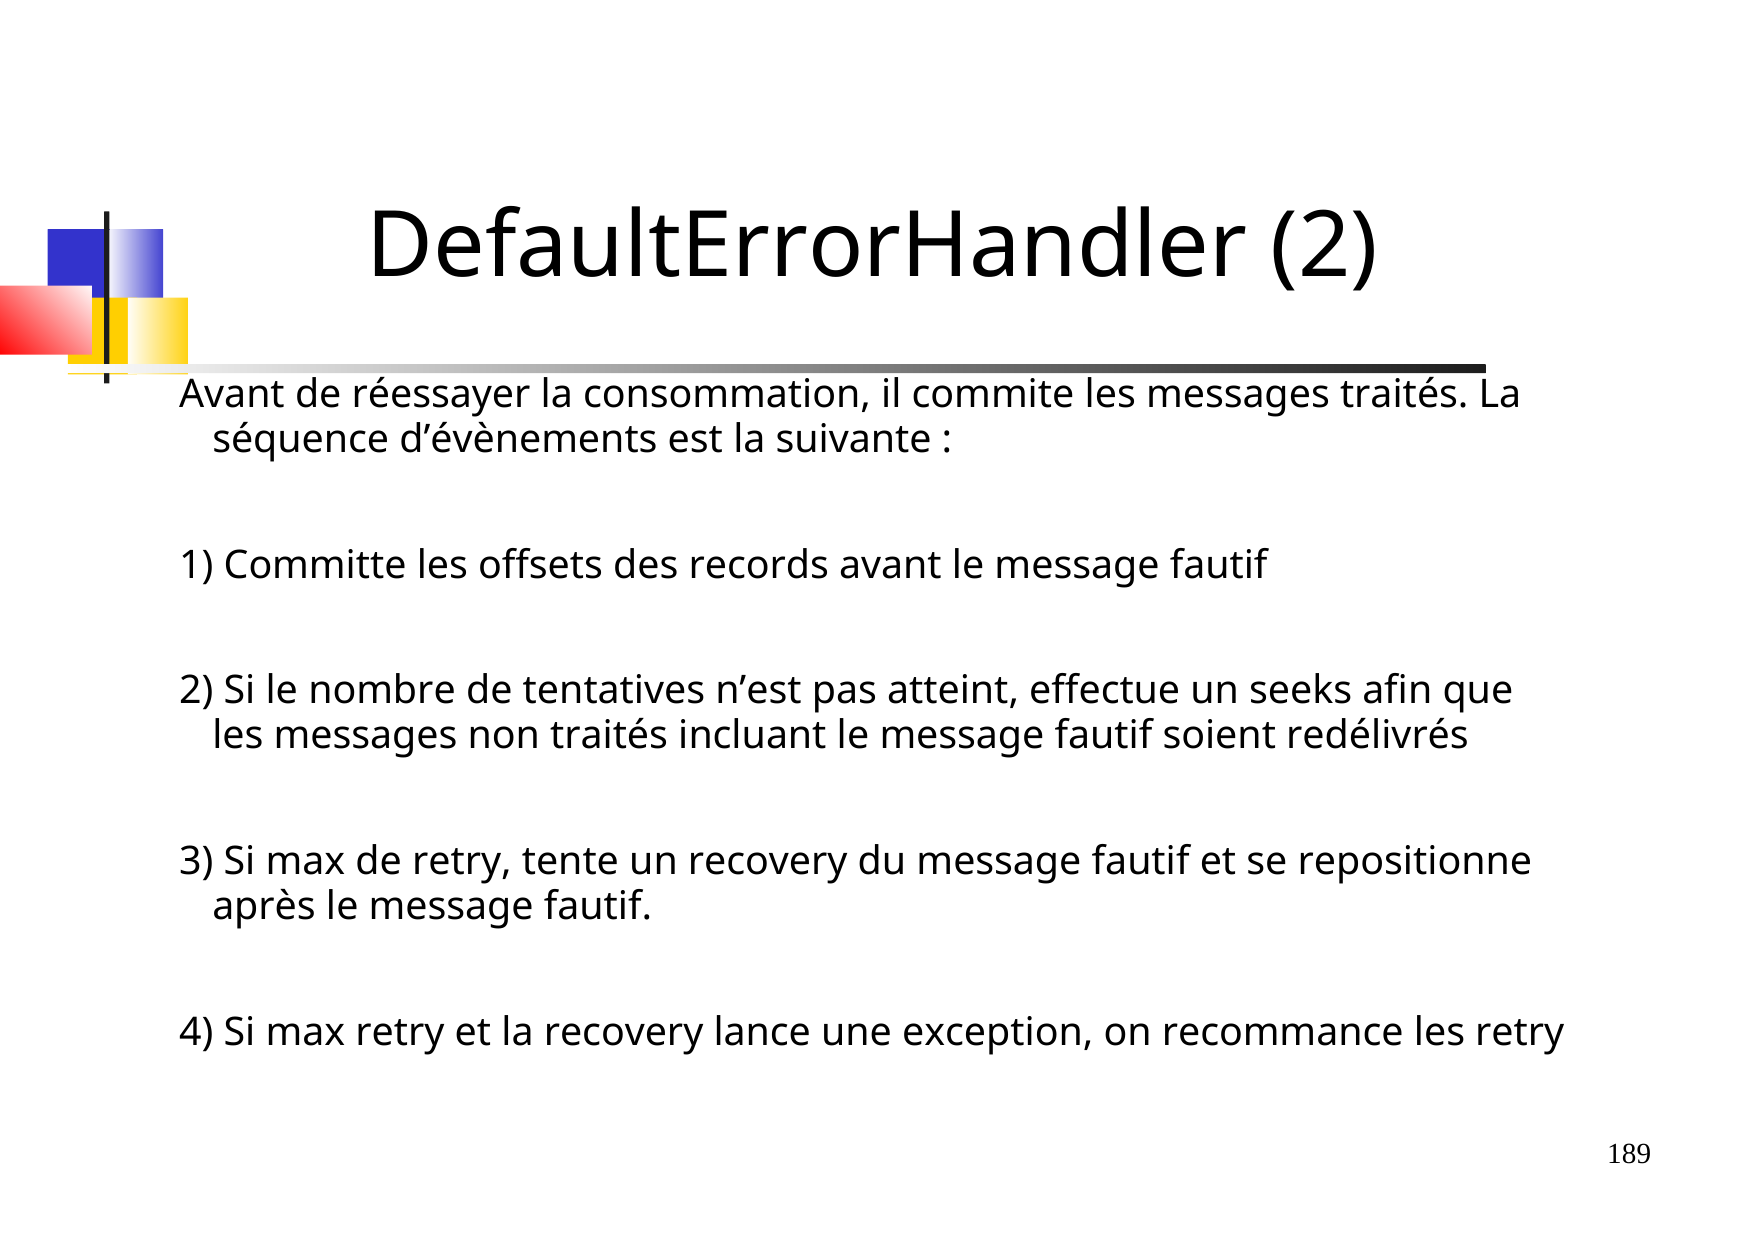

# DefaultErrorHandler (2)
Avant de réessayer la consommation, il commite les messages traités. La séquence d’évènements est la suivante :
1) Committe les offsets des records avant le message fautif
2) Si le nombre de tentatives n’est pas atteint, effectue un seeks afin que les messages non traités incluant le message fautif soient redélivrés
3) Si max de retry, tente un recovery du message fautif et se repositionne après le message fautif.
4) Si max retry et la recovery lance une exception, on recommance les retry